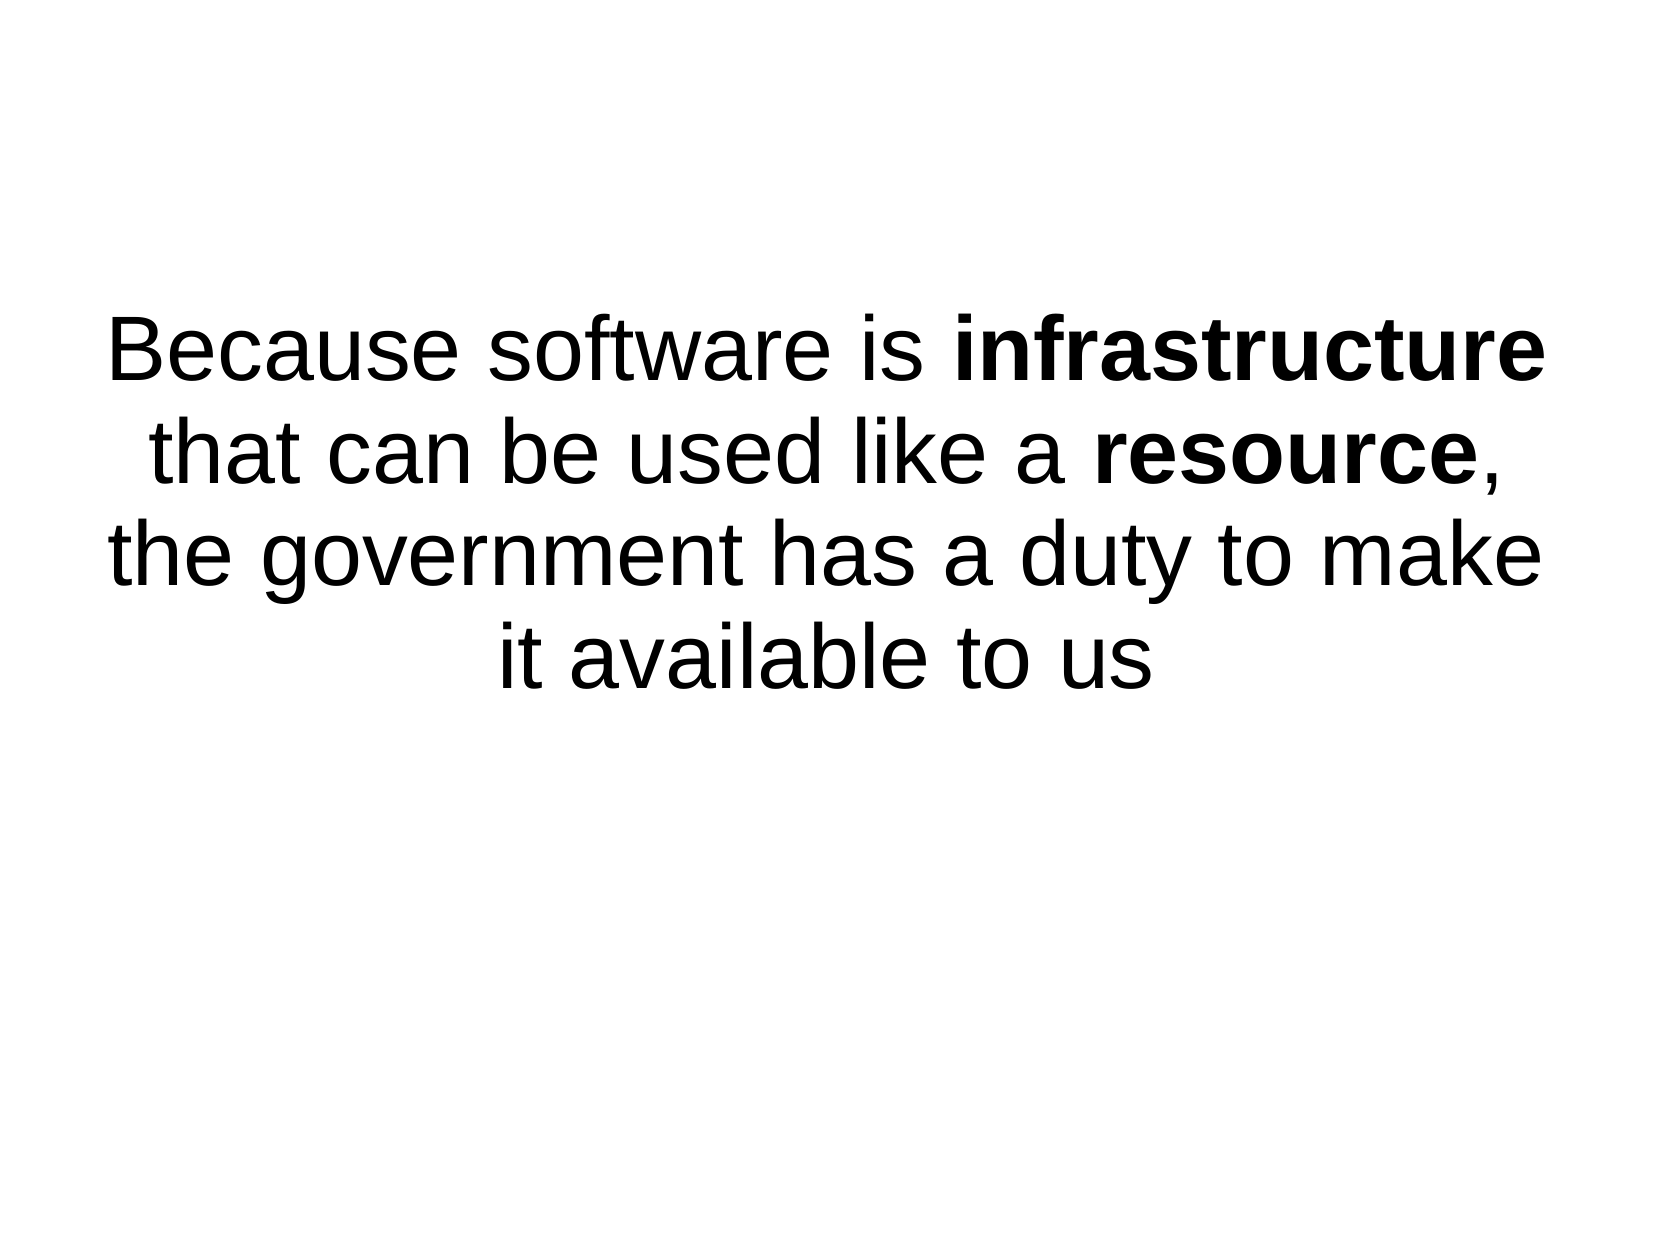

# Because software is infrastructure that can be used like a resource, the government has a duty to make it available to us